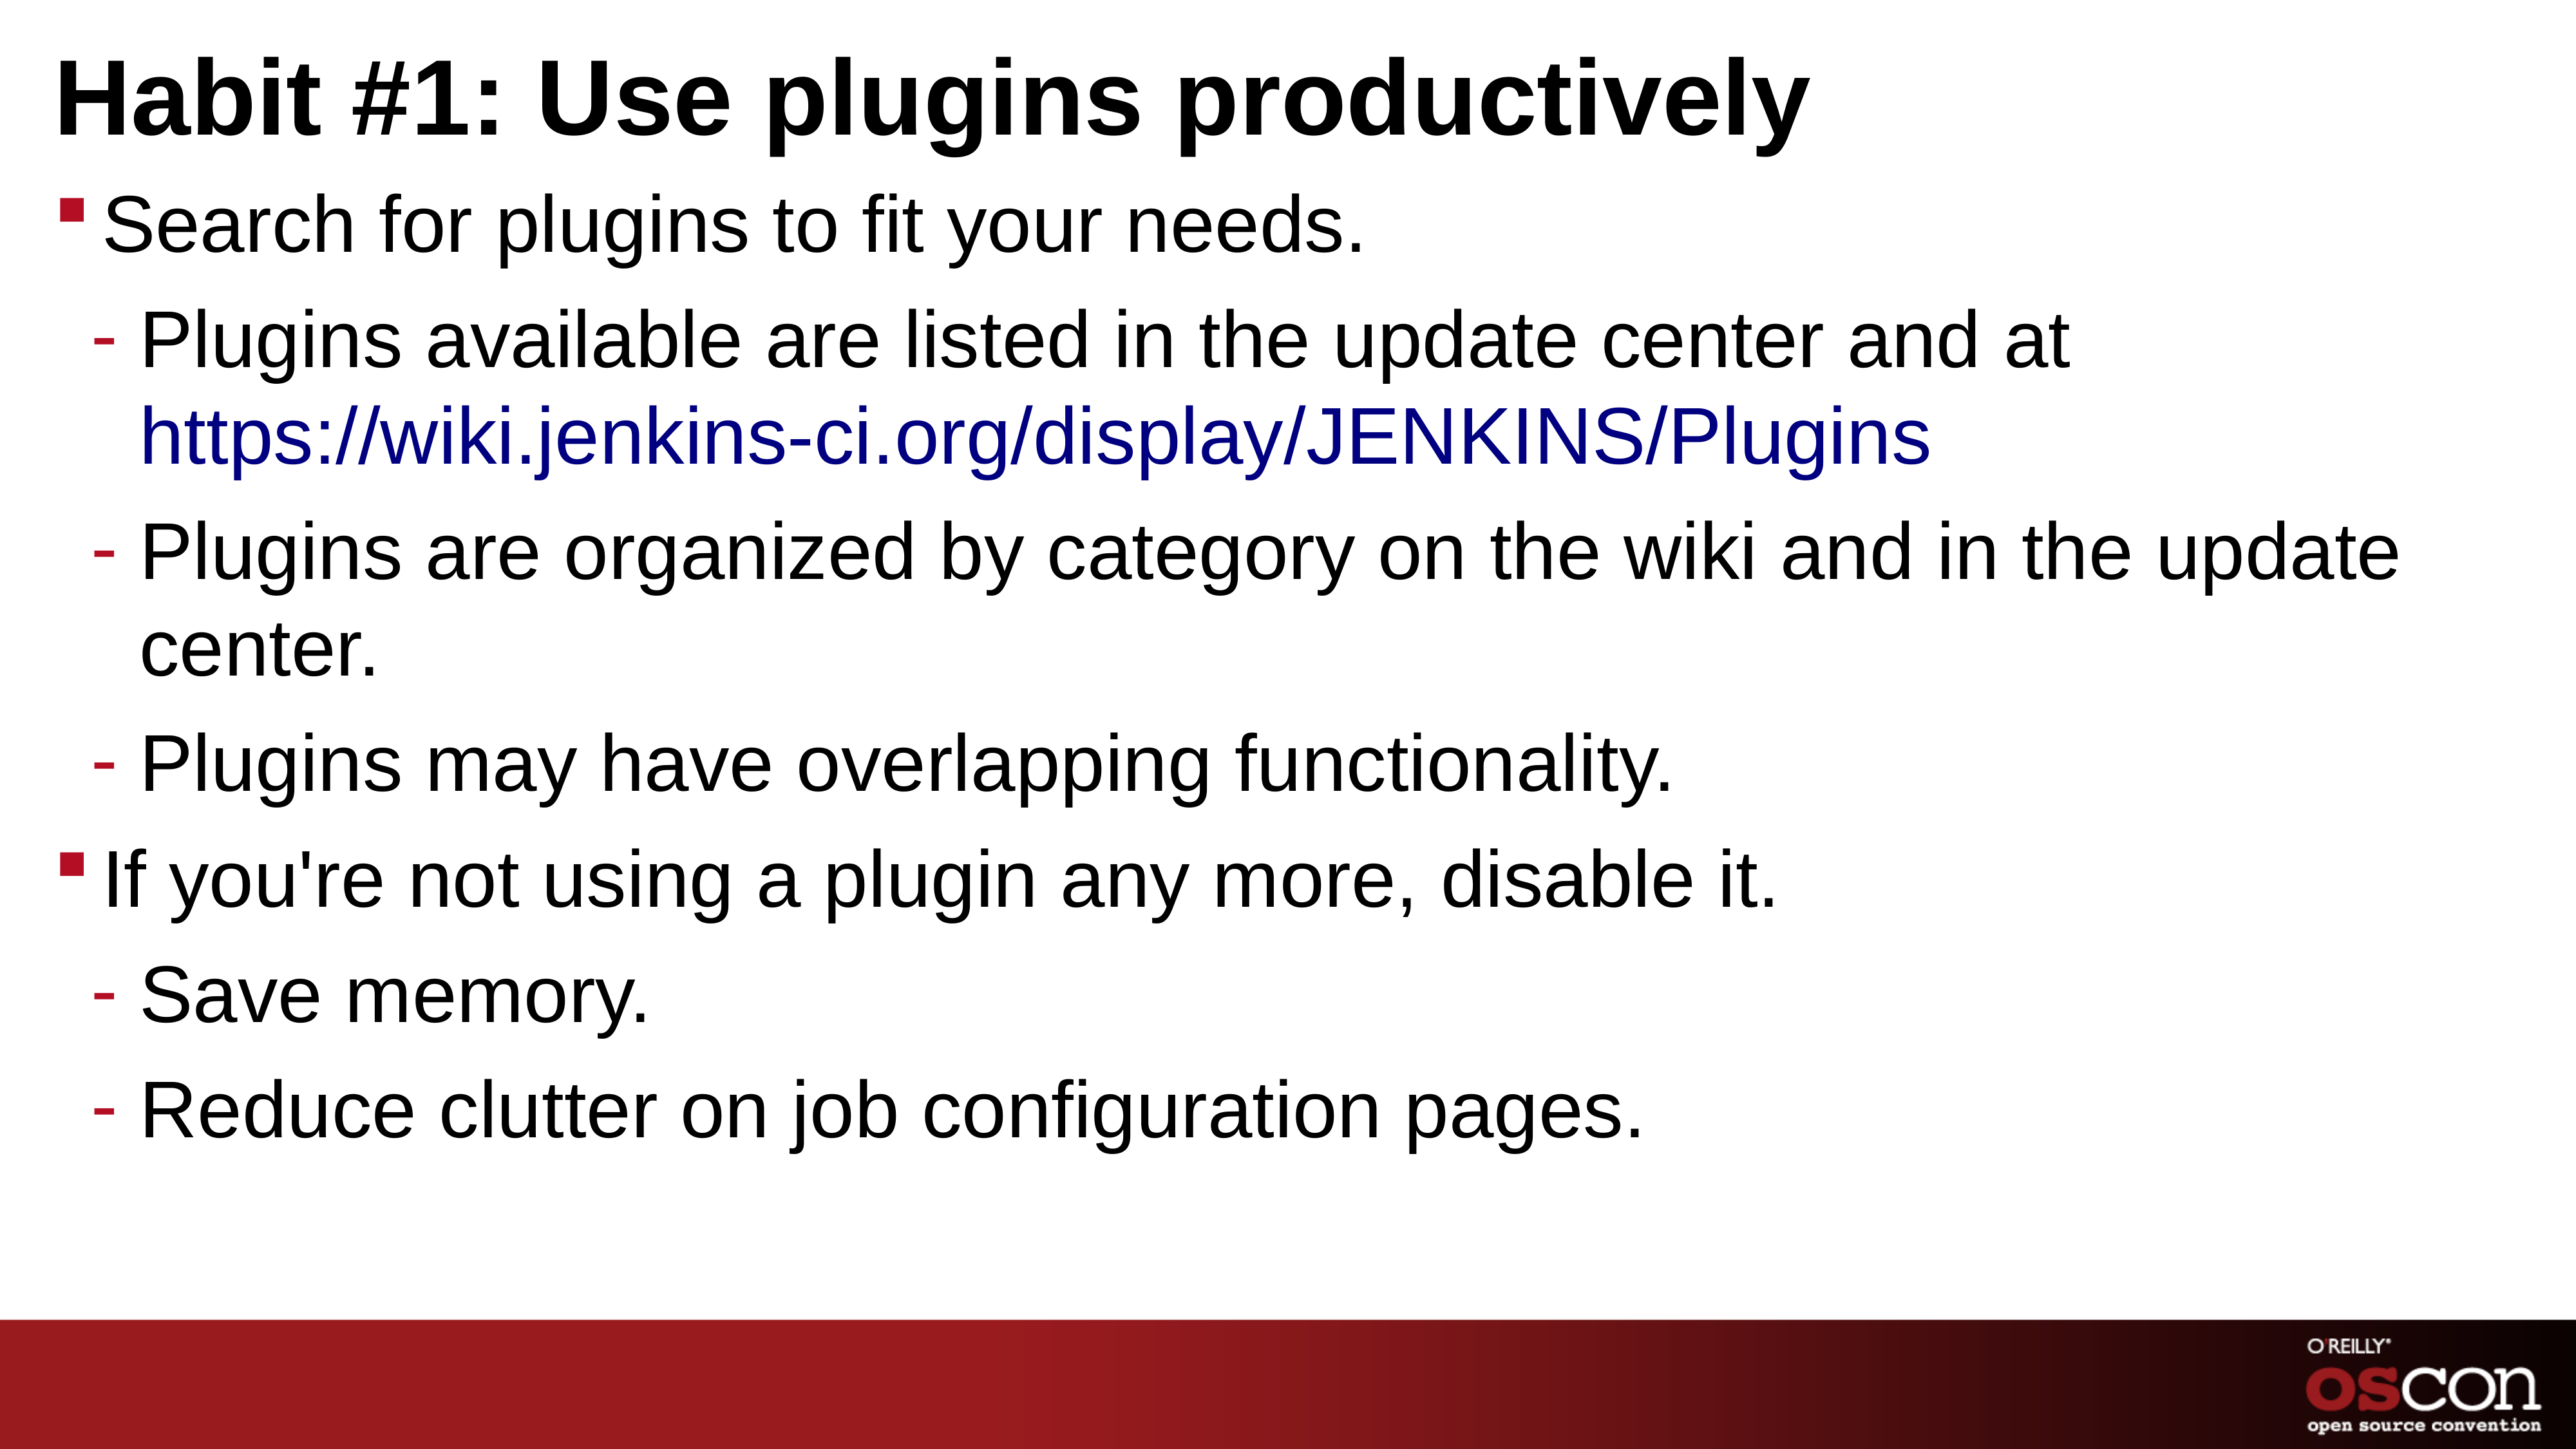

# Habit #1: Use plugins productively
Search for plugins to fit your needs.
Plugins available are listed in the update center and at https://wiki.jenkins-ci.org/display/JENKINS/Plugins
Plugins are organized by category on the wiki and in the update center.
Plugins may have overlapping functionality.
If you're not using a plugin any more, disable it.
Save memory.
Reduce clutter on job configuration pages.